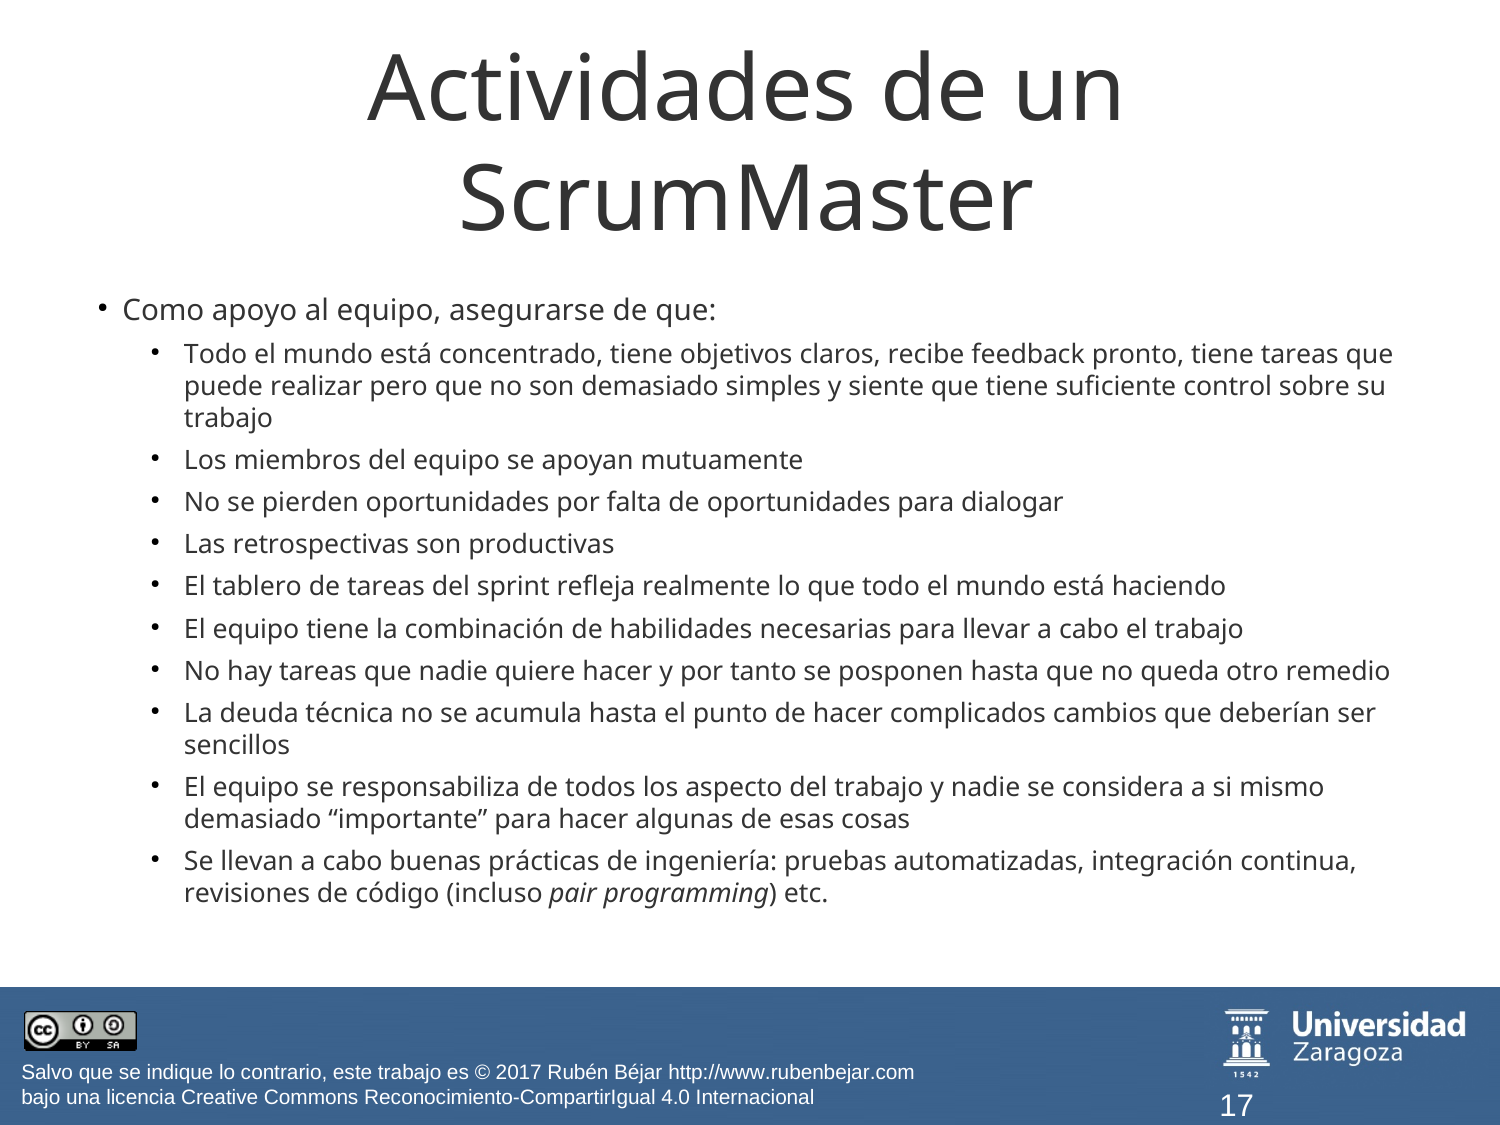

# Actividades de un ScrumMaster
Como apoyo al equipo, asegurarse de que:
Todo el mundo está concentrado, tiene objetivos claros, recibe feedback pronto, tiene tareas que puede realizar pero que no son demasiado simples y siente que tiene suficiente control sobre su trabajo
Los miembros del equipo se apoyan mutuamente
No se pierden oportunidades por falta de oportunidades para dialogar
Las retrospectivas son productivas
El tablero de tareas del sprint refleja realmente lo que todo el mundo está haciendo
El equipo tiene la combinación de habilidades necesarias para llevar a cabo el trabajo
No hay tareas que nadie quiere hacer y por tanto se posponen hasta que no queda otro remedio
La deuda técnica no se acumula hasta el punto de hacer complicados cambios que deberían ser sencillos
El equipo se responsabiliza de todos los aspecto del trabajo y nadie se considera a si mismo demasiado “importante” para hacer algunas de esas cosas
Se llevan a cabo buenas prácticas de ingeniería: pruebas automatizadas, integración continua, revisiones de código (incluso pair programming) etc.